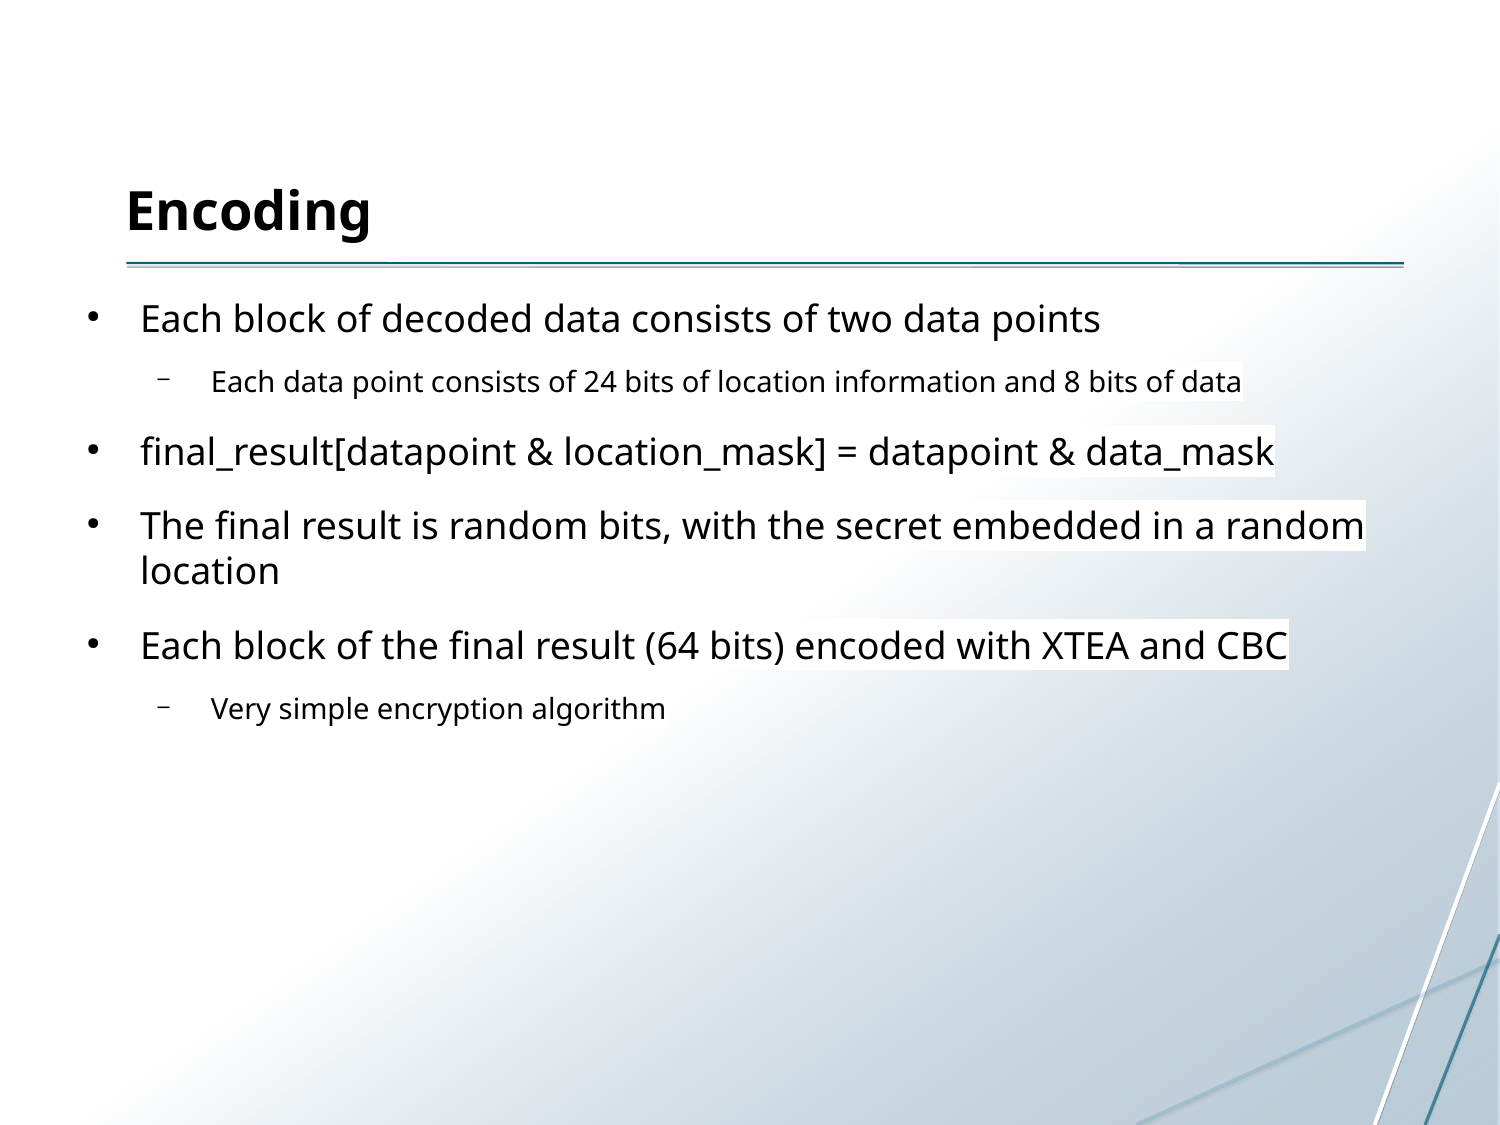

# Encoding
Each block of decoded data consists of two data points
Each data point consists of 24 bits of location information and 8 bits of data
final_result[datapoint & location_mask] = datapoint & data_mask
The final result is random bits, with the secret embedded in a random location
Each block of the final result (64 bits) encoded with XTEA and CBC
Very simple encryption algorithm